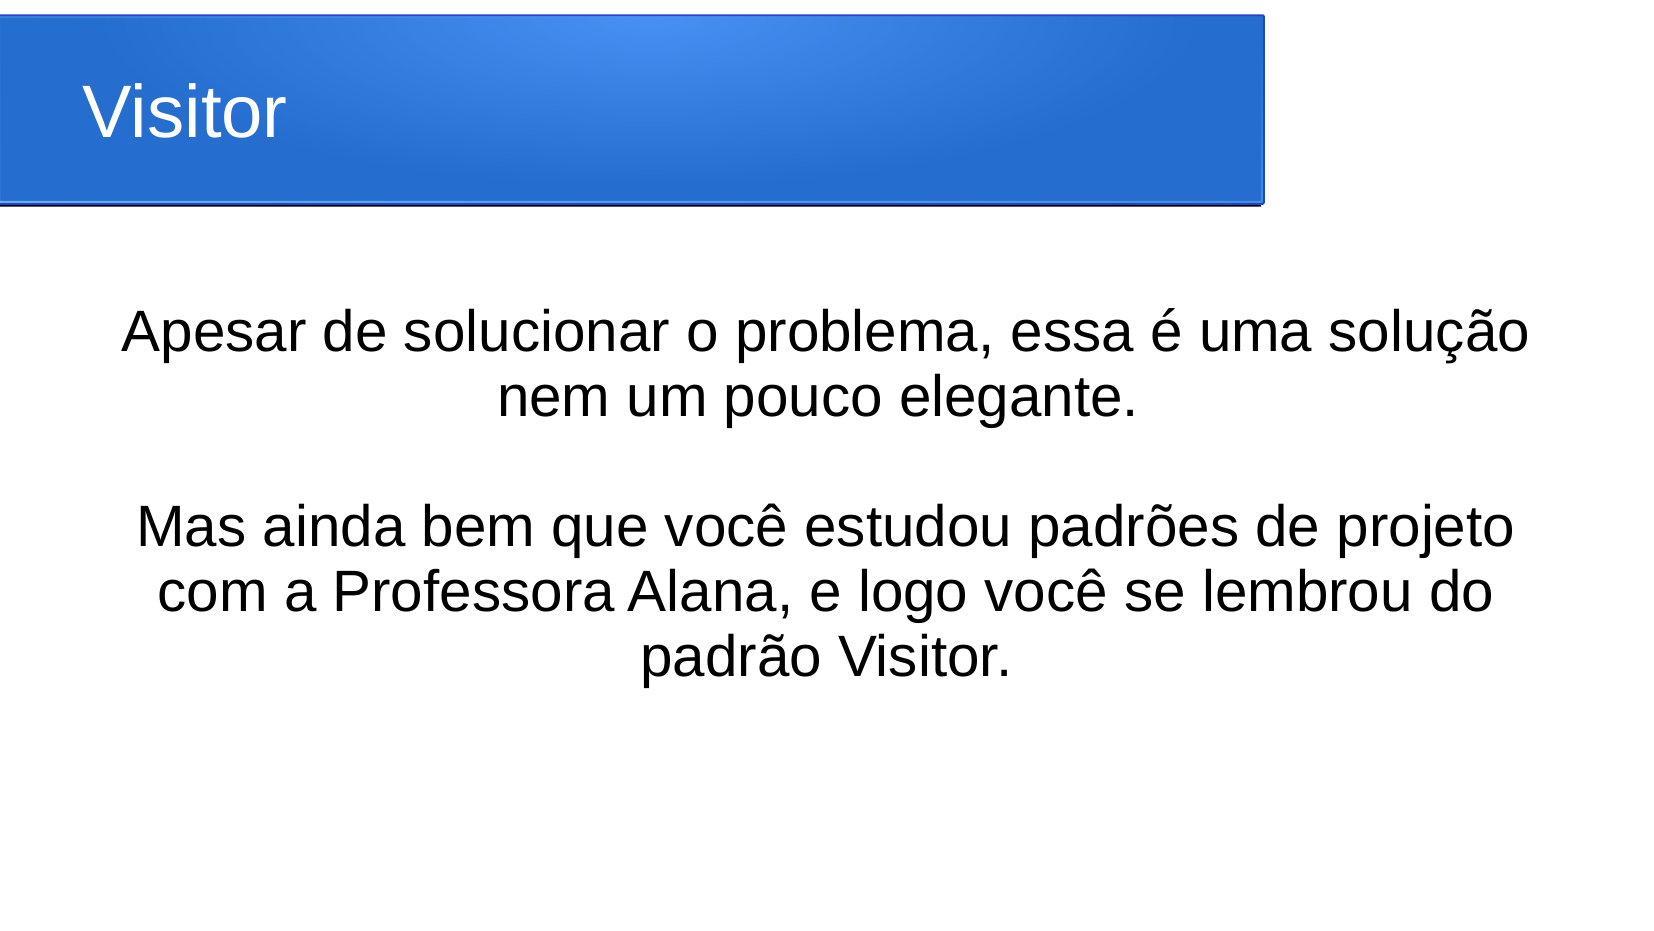

# Visitor
Apesar de solucionar o problema, essa é uma solução nem um pouco elegante.
Mas ainda bem que você estudou padrões de projeto com a Professora Alana, e logo você se lembrou do padrão Visitor.